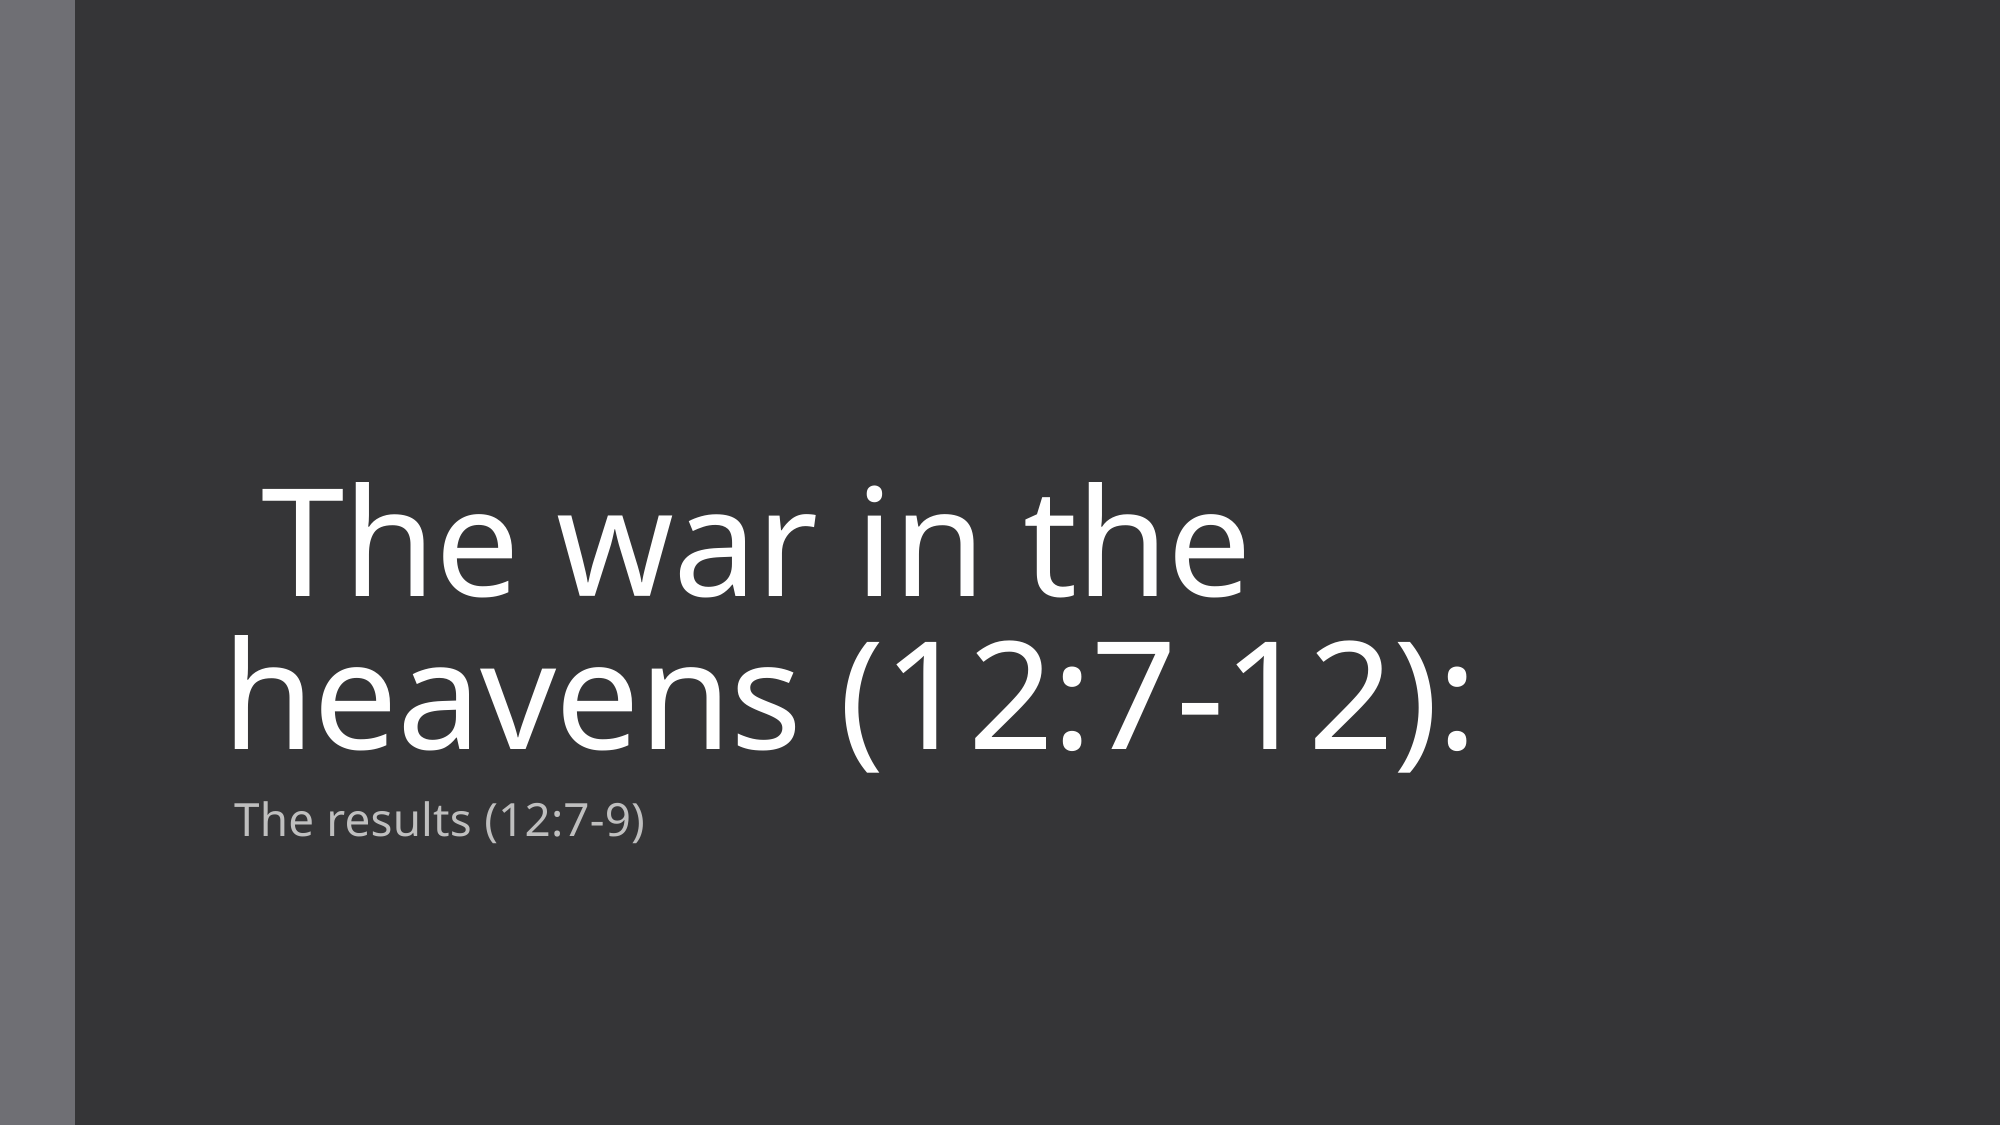

# The war in the heavens (12:7-12):
 The results (12:7-9)